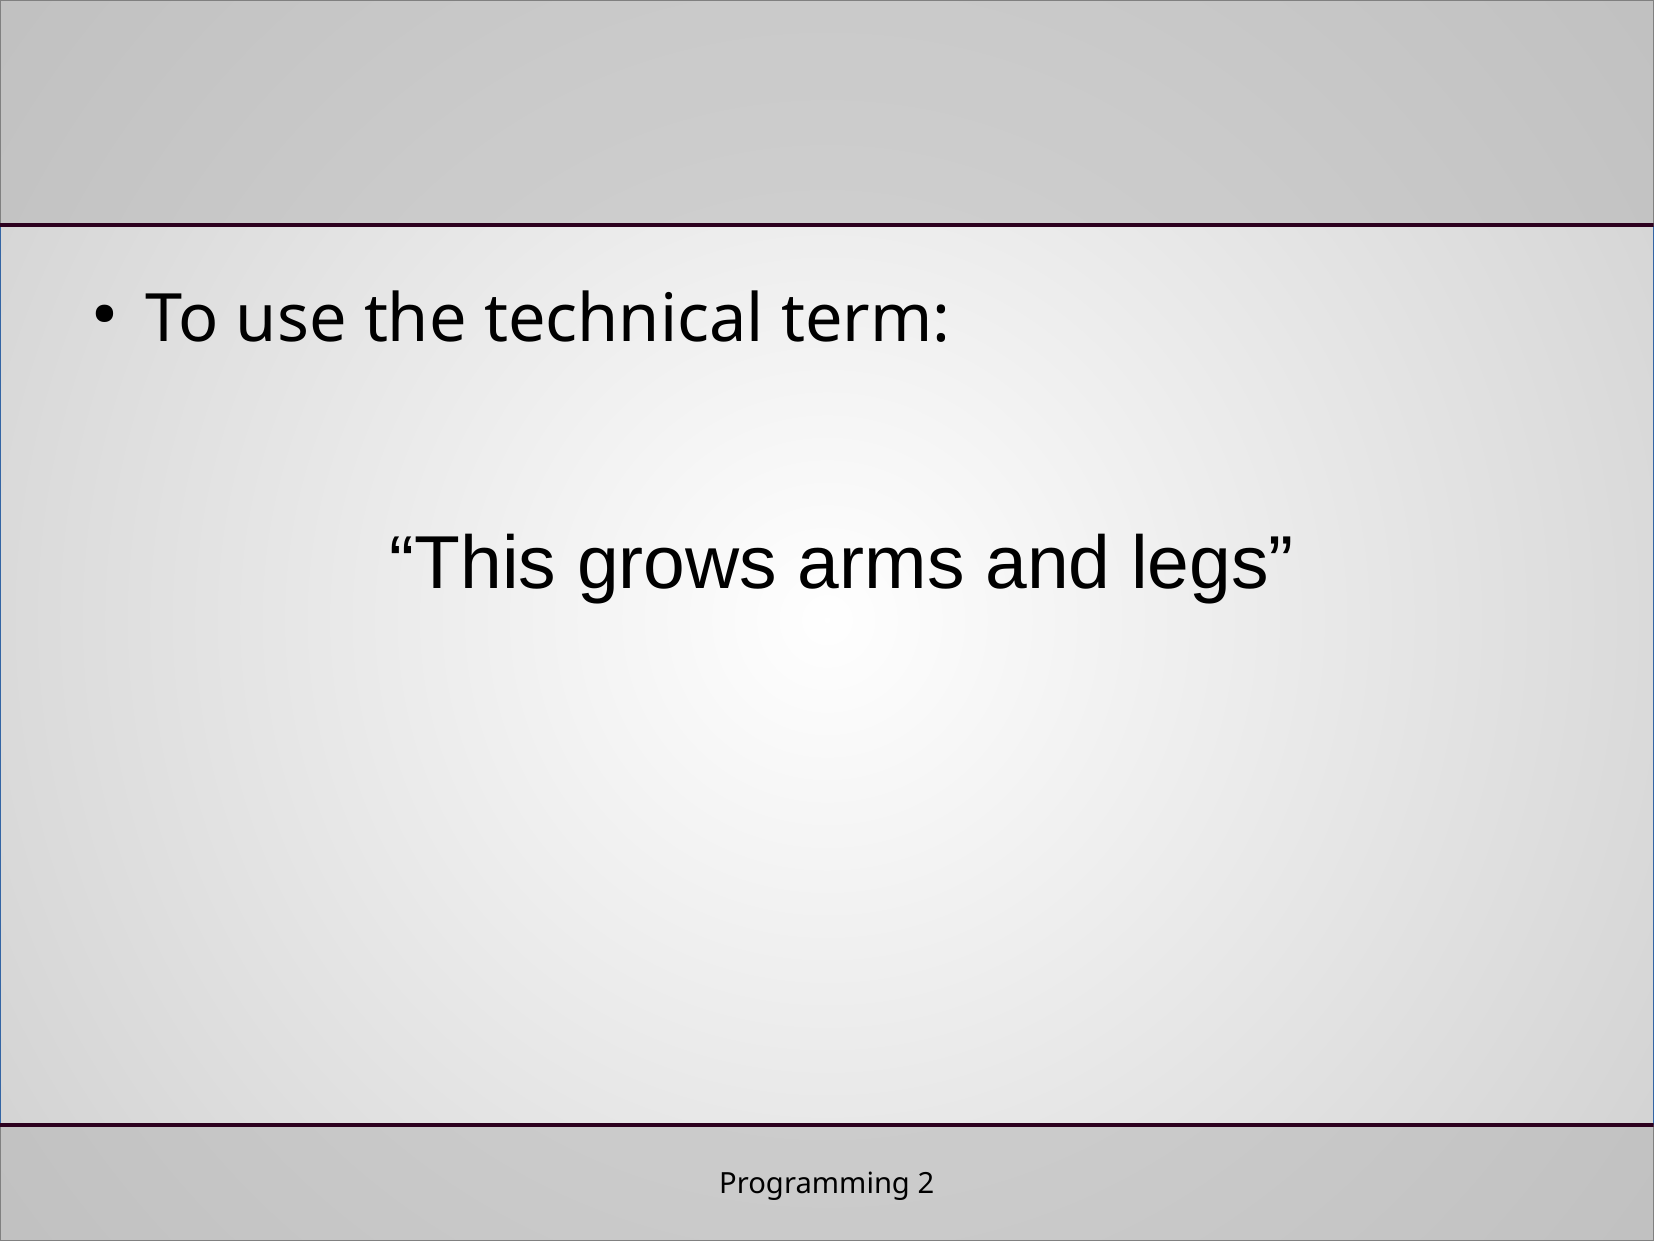

#
To use the technical term:
“This grows arms and legs”